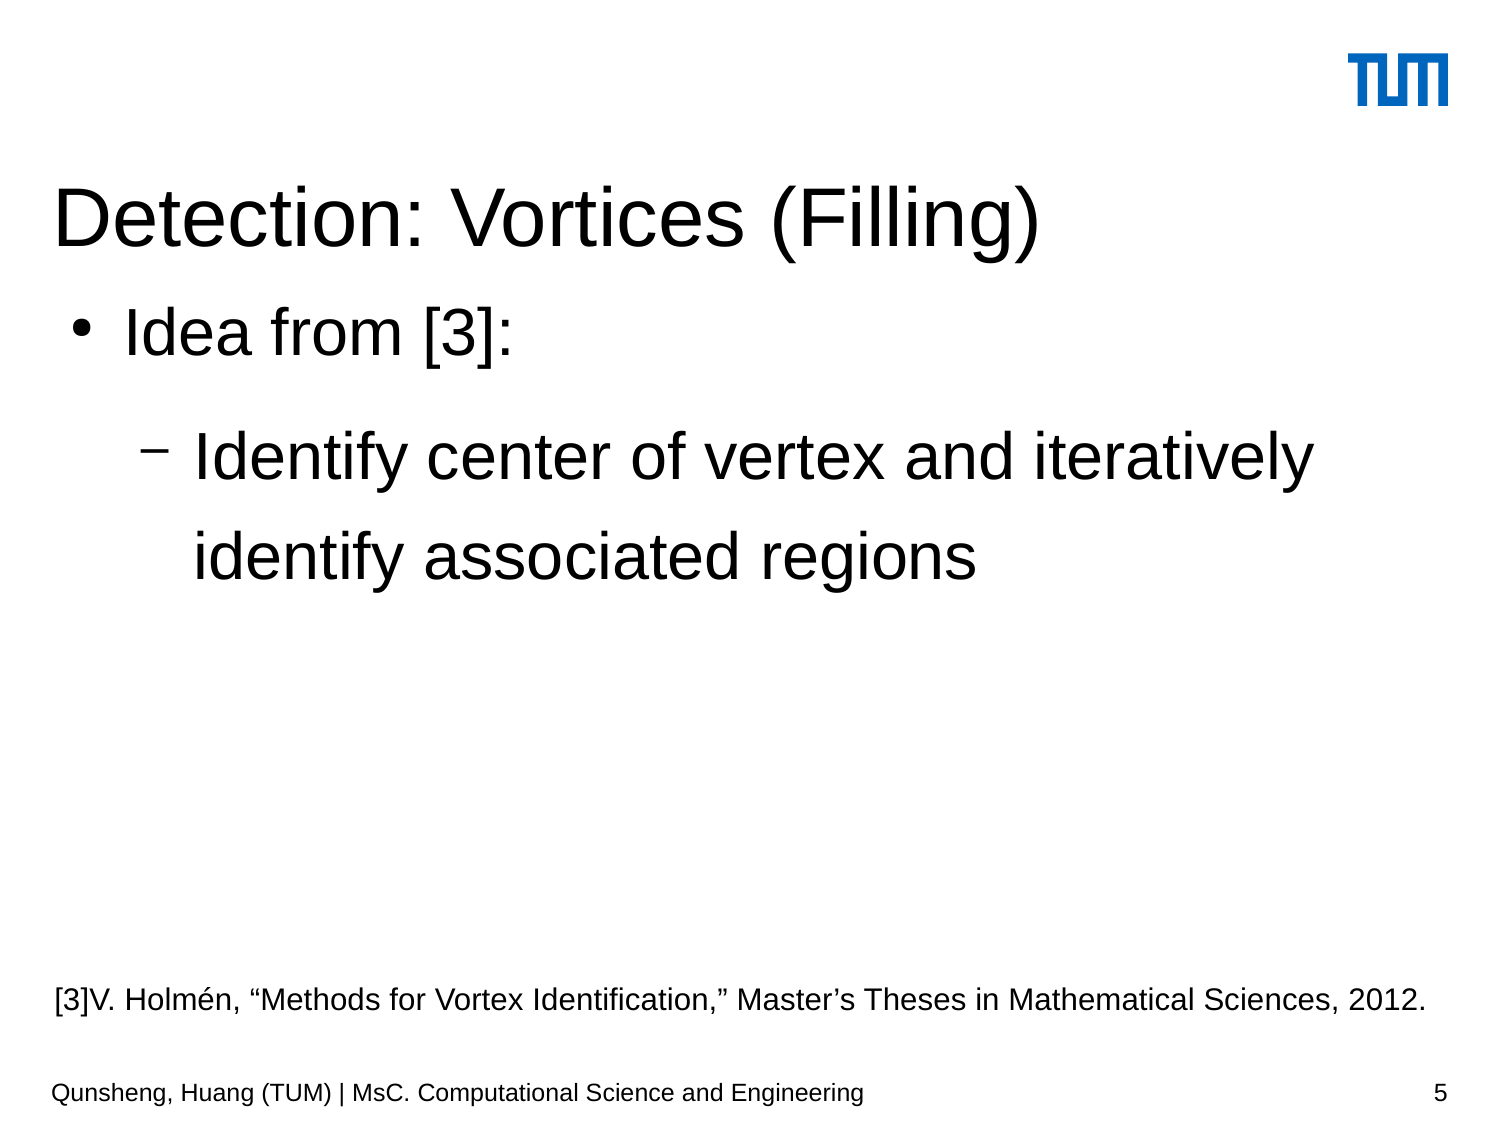

# Detection: Vortices (Filling)
Idea from [3]:
Identify center of vertex and iteratively identify associated regions
[3]V. Holmén, “Methods for Vortex Identification,” Master’s Theses in Mathematical Sciences, 2012.
[2] precice – a coupling library for partitioned multi-physicssimulations on massively parallel systems http://www.precice.org.[Online]. Available: http://www.precice.org